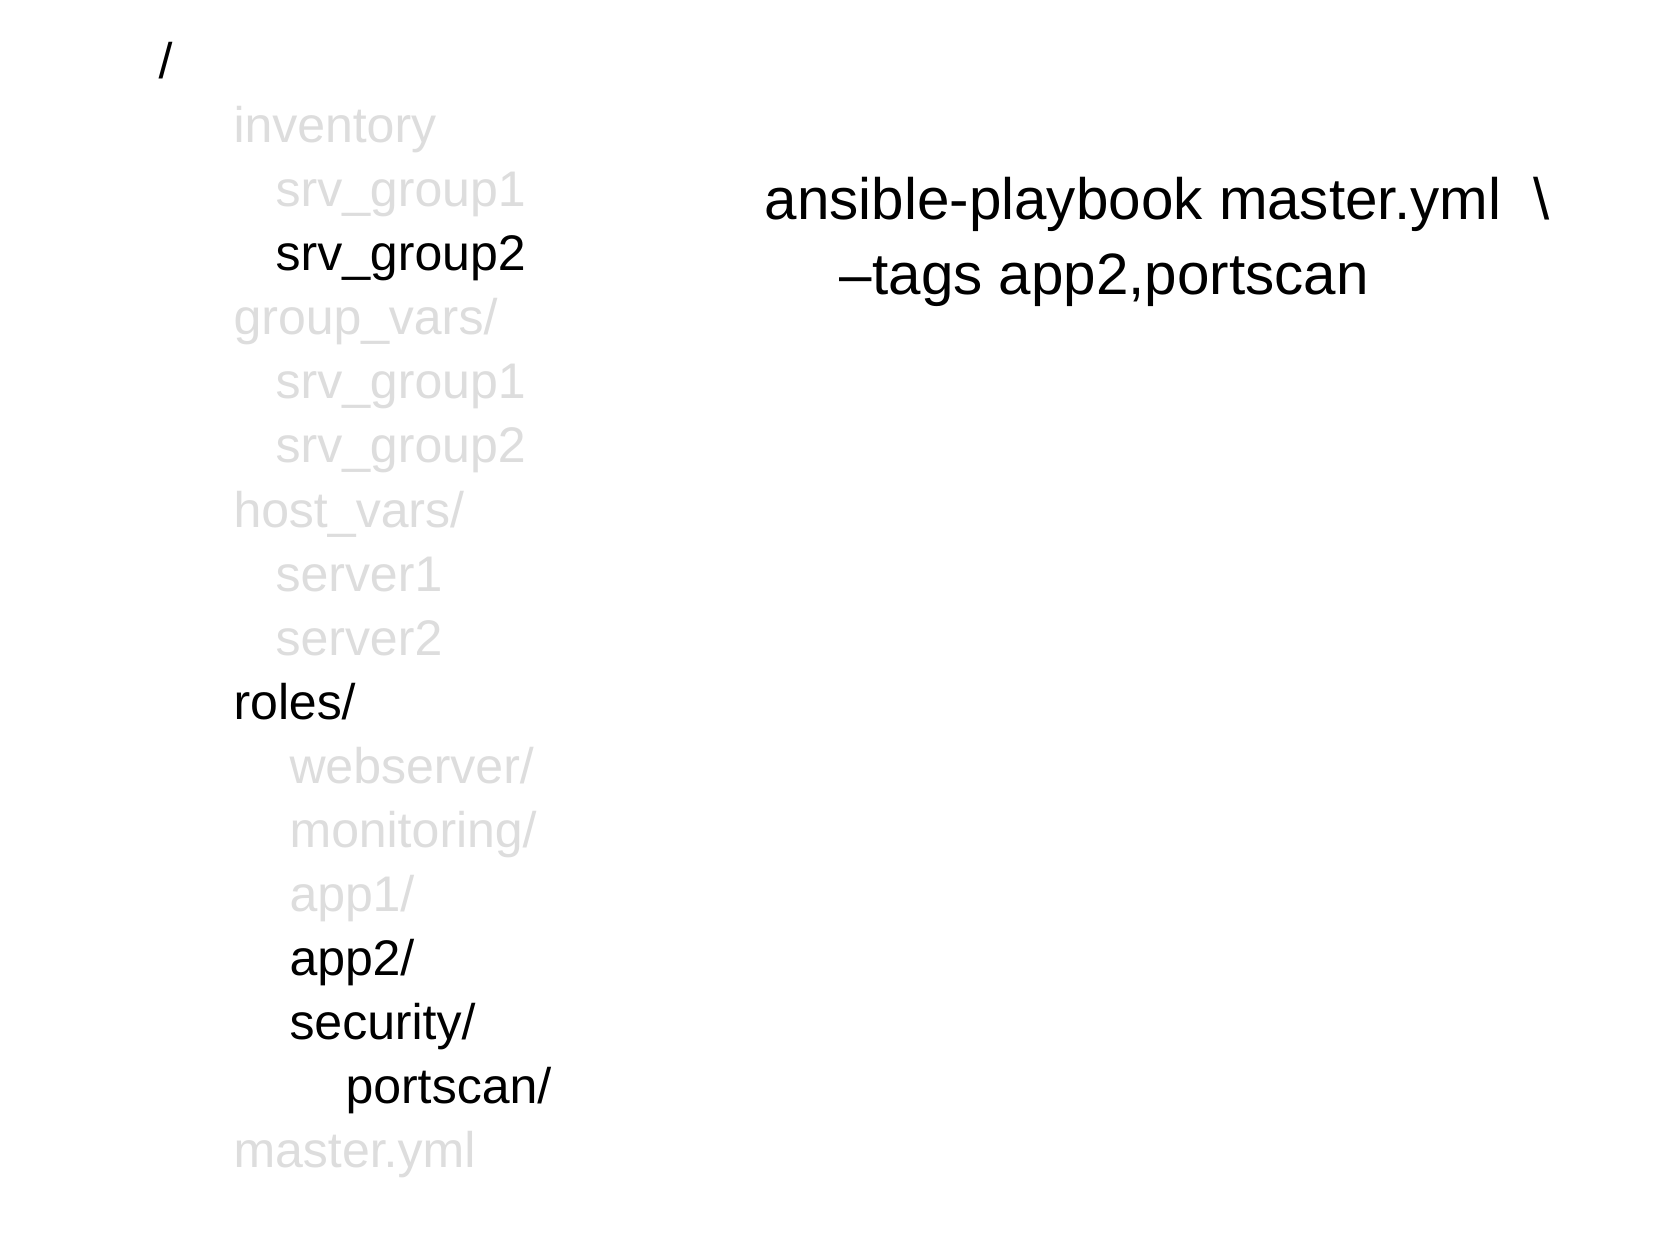

/
	inventory
	 srv_group1
	 srv_group2
	group_vars/
	 srv_group1
	 srv_group2
	host_vars/
	 server1
	 server2
	roles/
	 webserver/
	 monitoring/
	 app1/
	 app2/
	 security/
	 portscan/
	master.yml
ansible-playbook master.yml \
	–tags app2,portscan